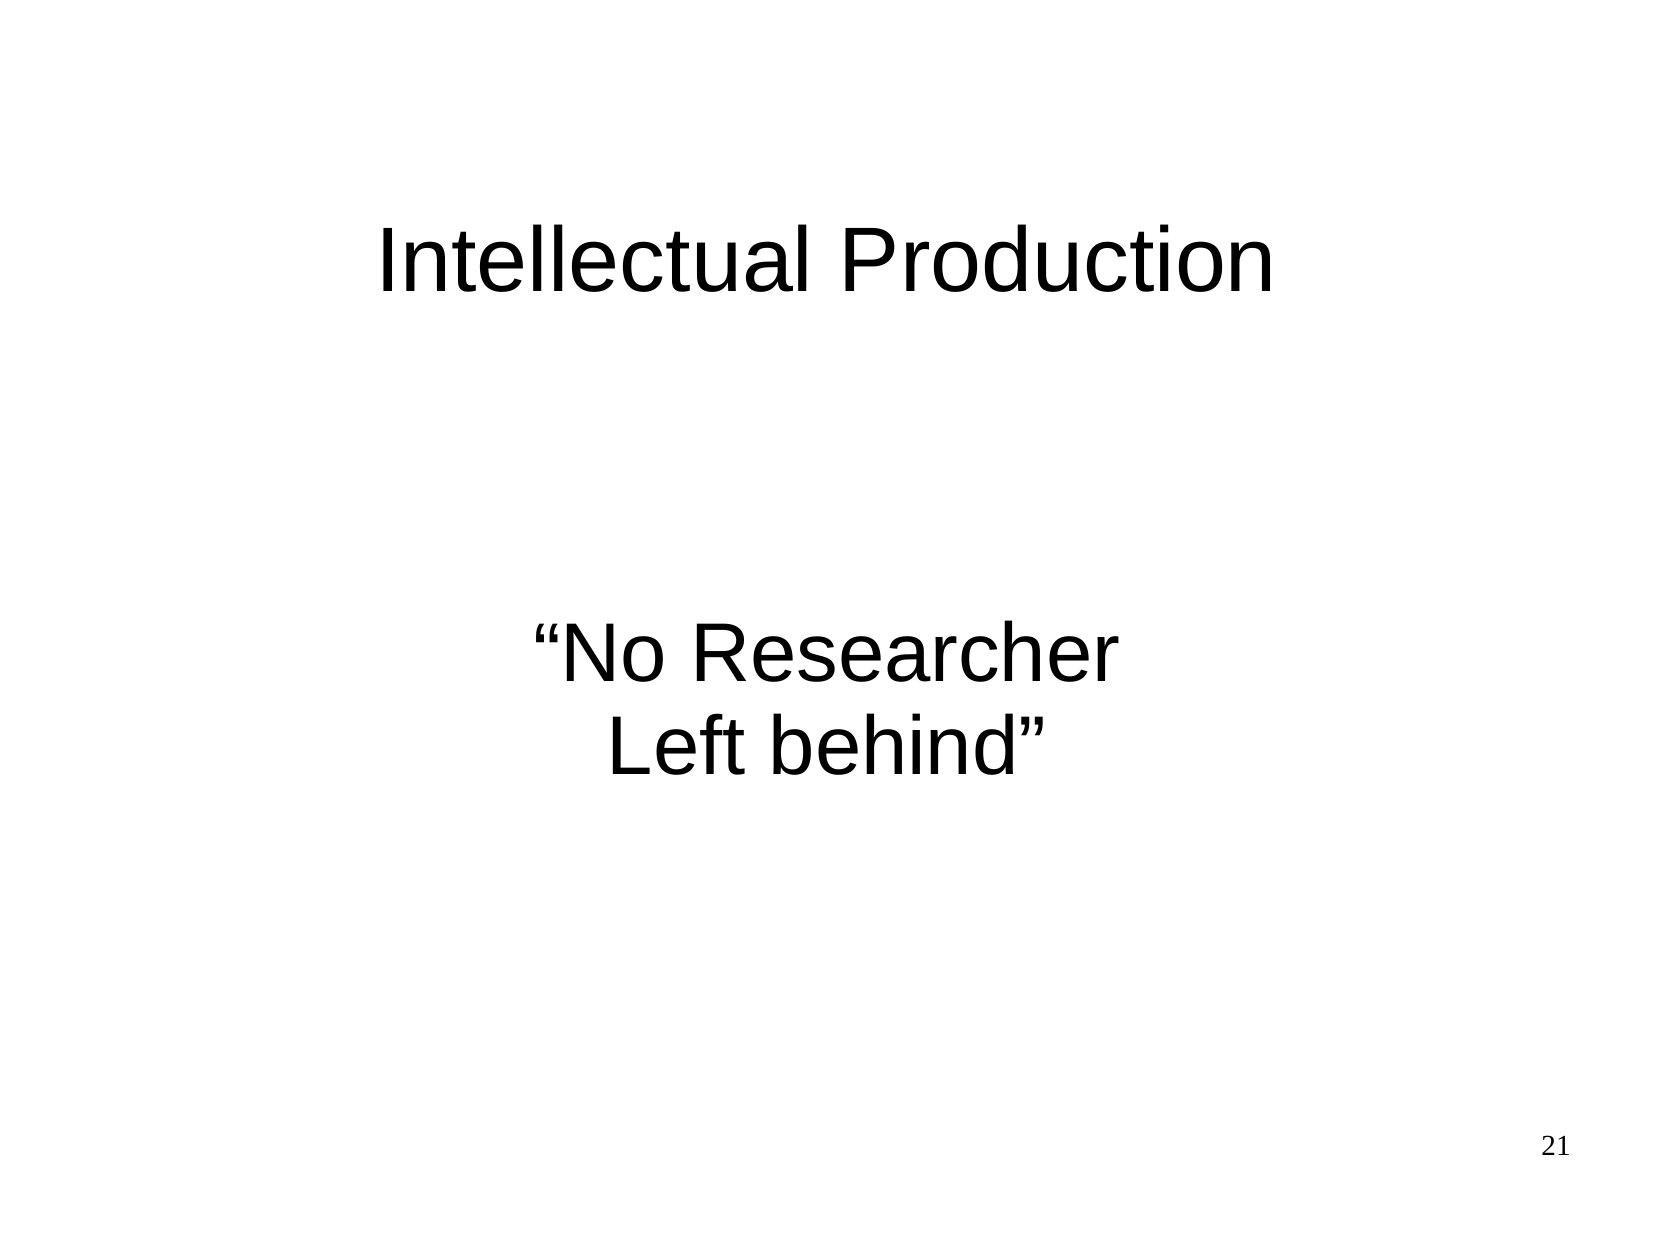

# Intellectual Production
“No Researcher
Left behind”
21